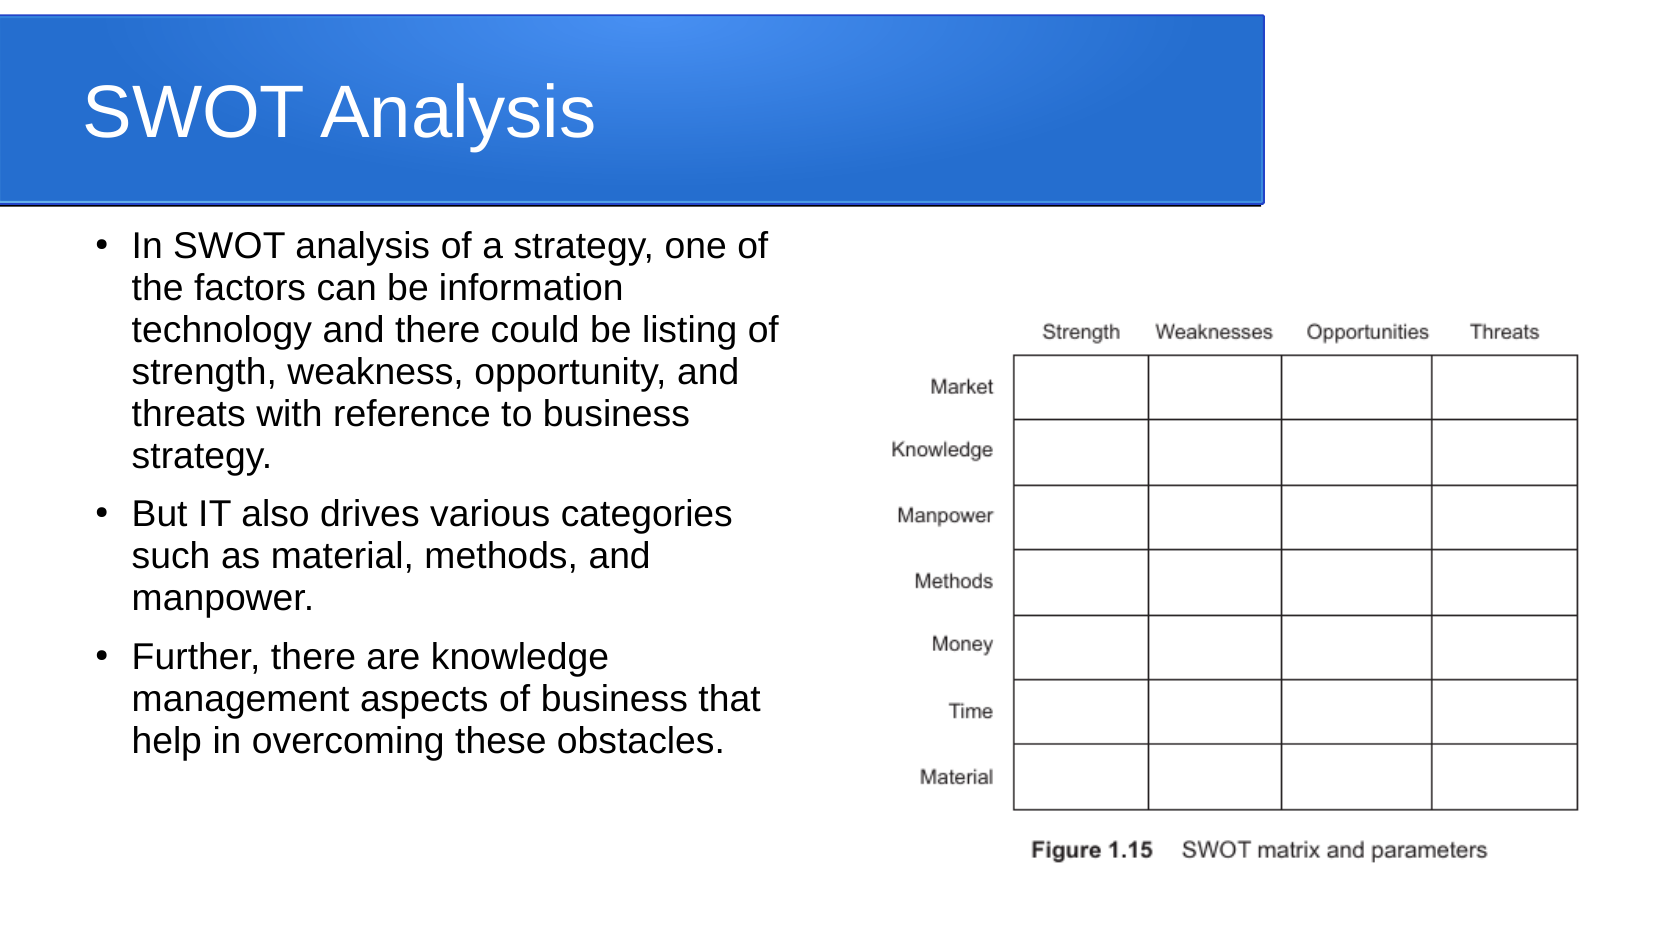

# SWOT Analysis
In SWOT analysis of a strategy, one of the factors can be information technology and there could be listing of strength, weakness, opportunity, and threats with reference to business strategy.
But IT also drives various categories such as material, methods, and manpower.
Further, there are knowledge management aspects of business that help in overcoming these obstacles.